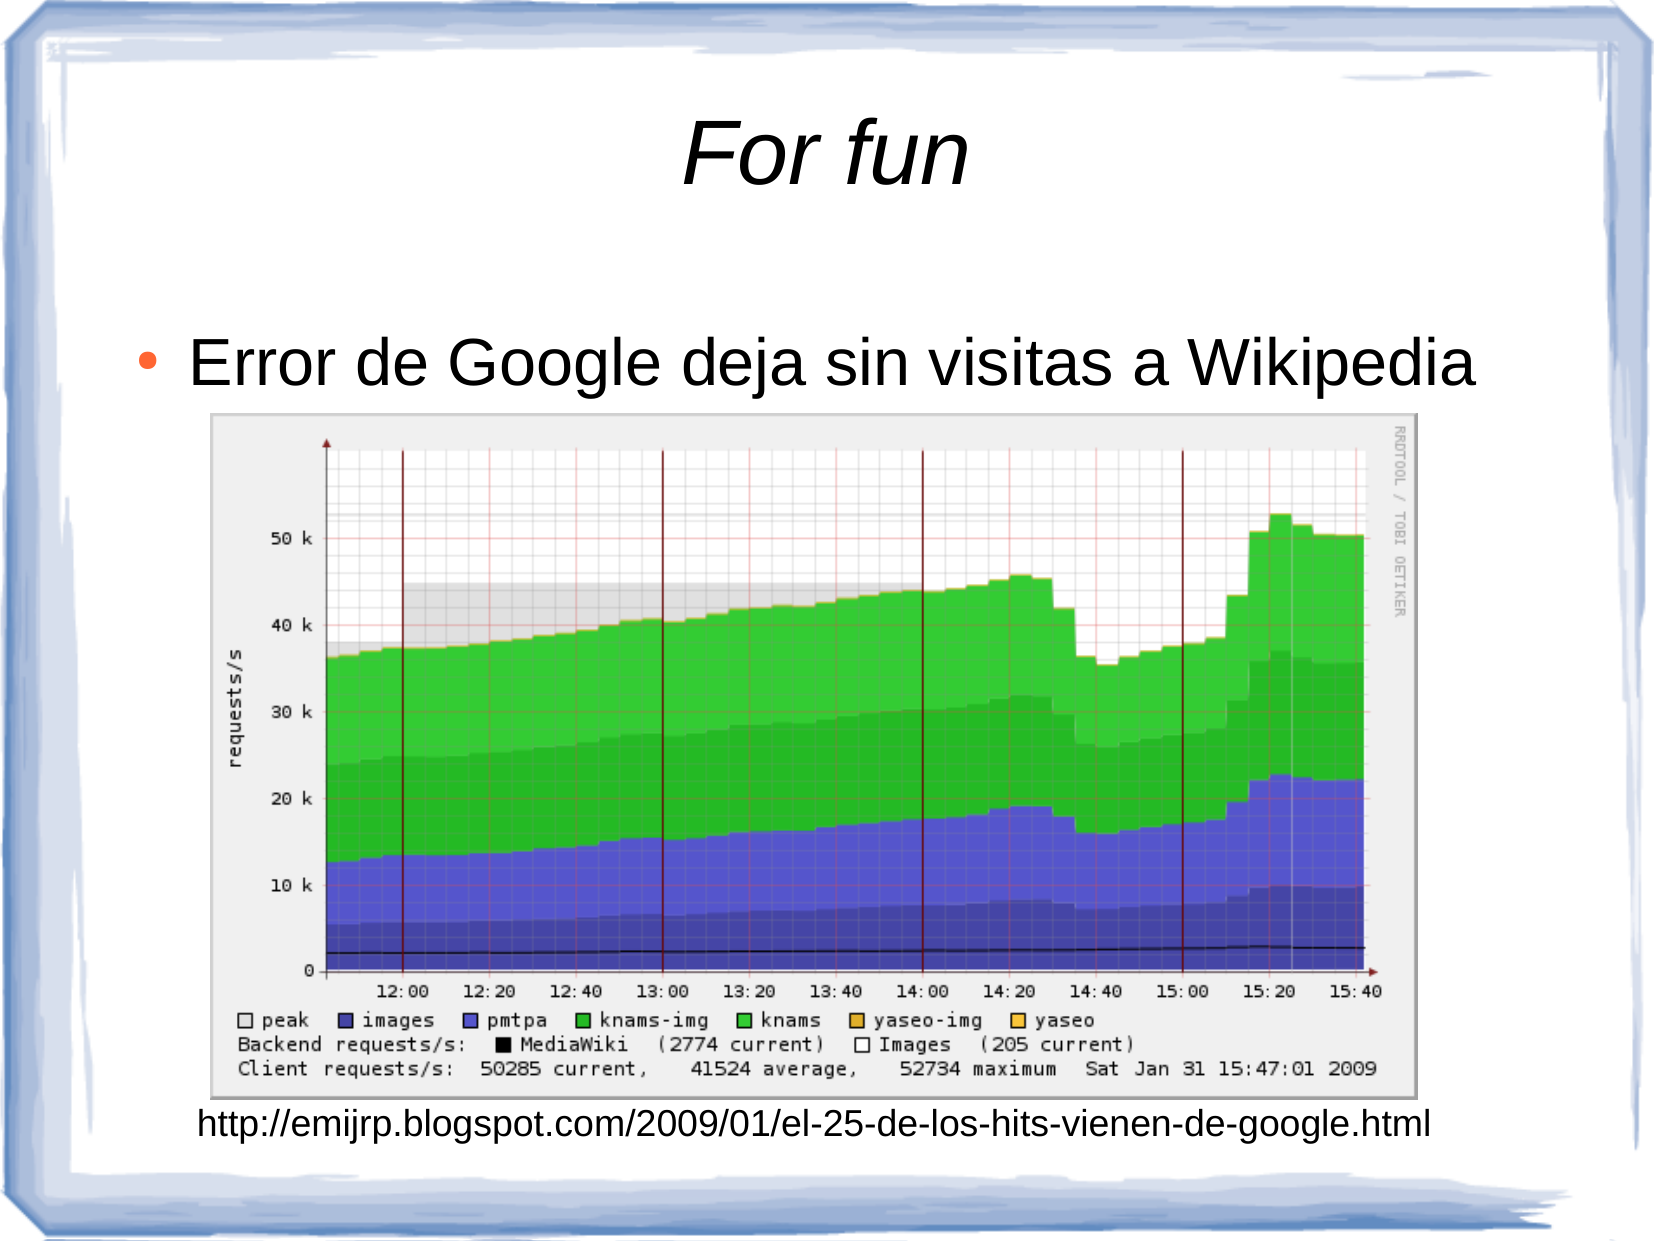

# For fun
Error de Google deja sin visitas a Wikipedia
http://emijrp.blogspot.com/2009/01/el-25-de-los-hits-vienen-de-google.html